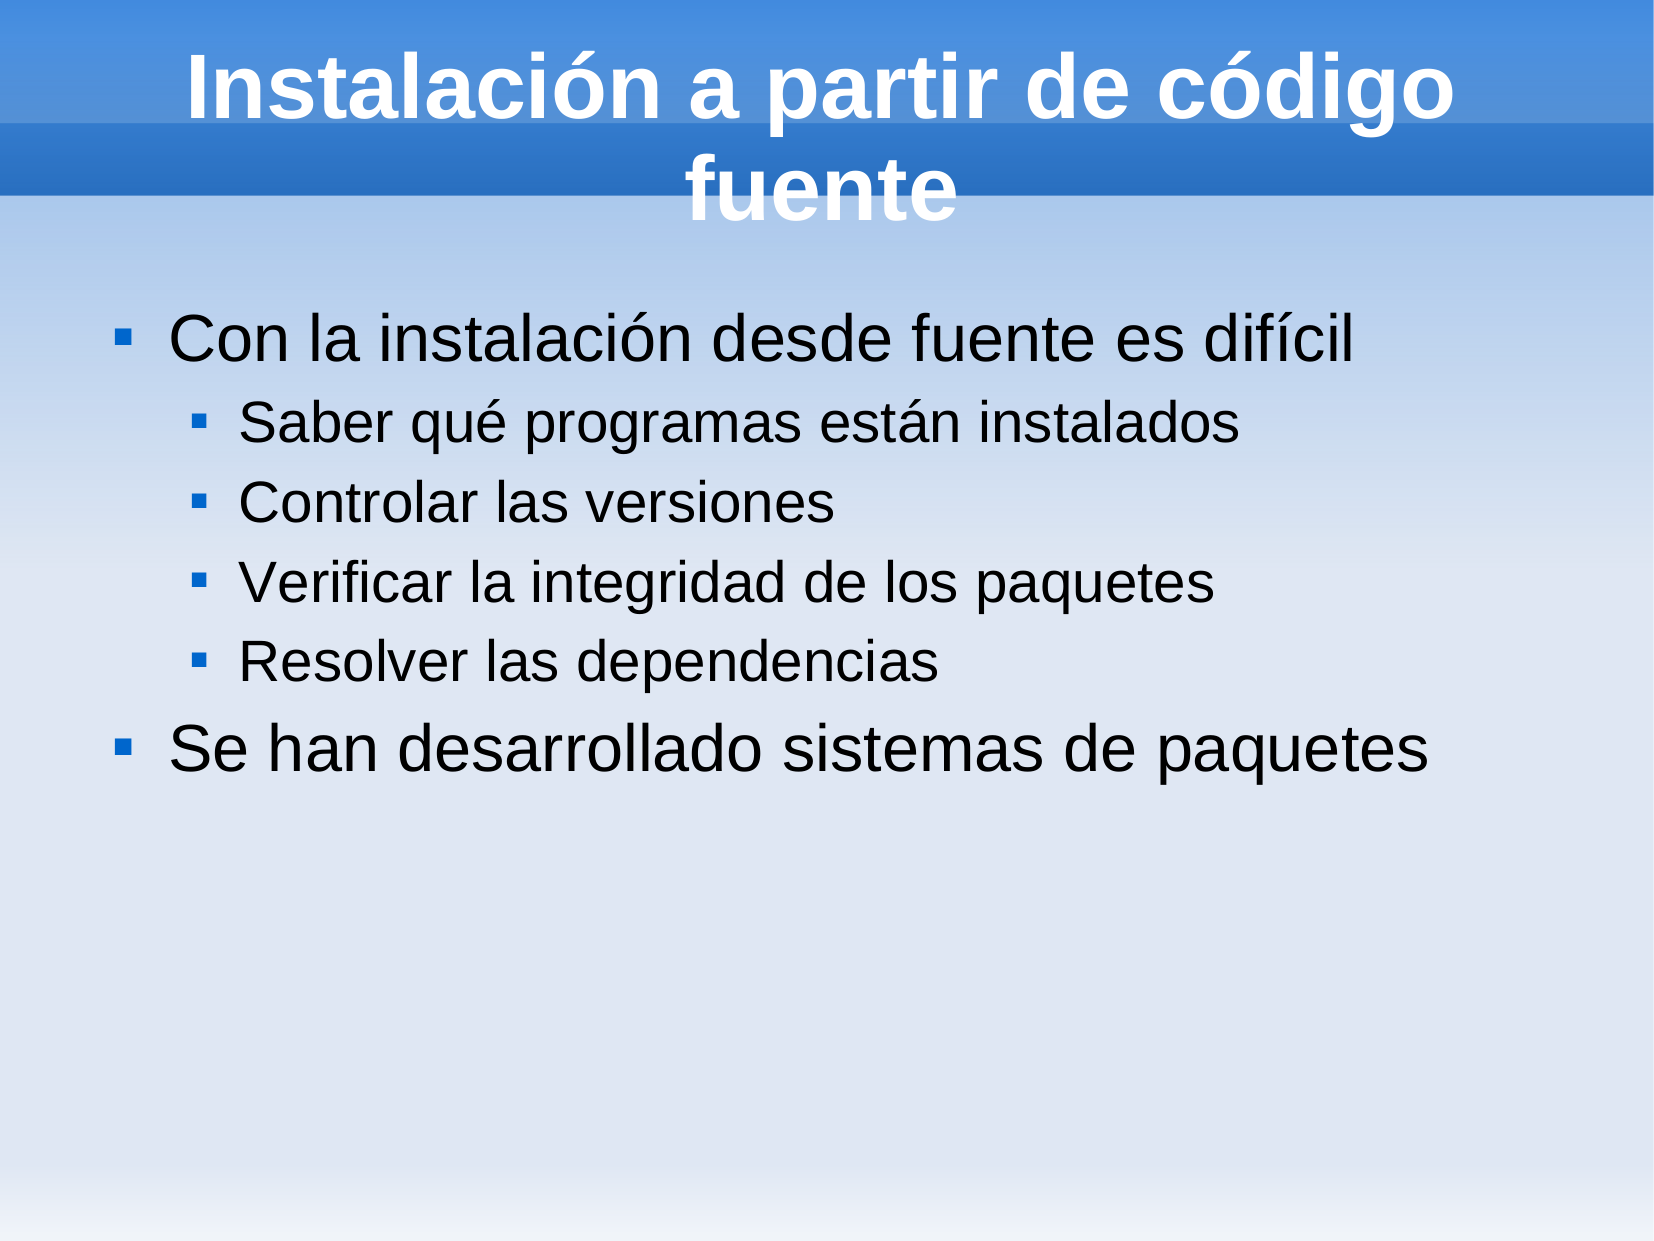

# Instalación a partir de código fuente
Con la instalación desde fuente es difícil
Saber qué programas están instalados
Controlar las versiones
Verificar la integridad de los paquetes
Resolver las dependencias
Se han desarrollado sistemas de paquetes